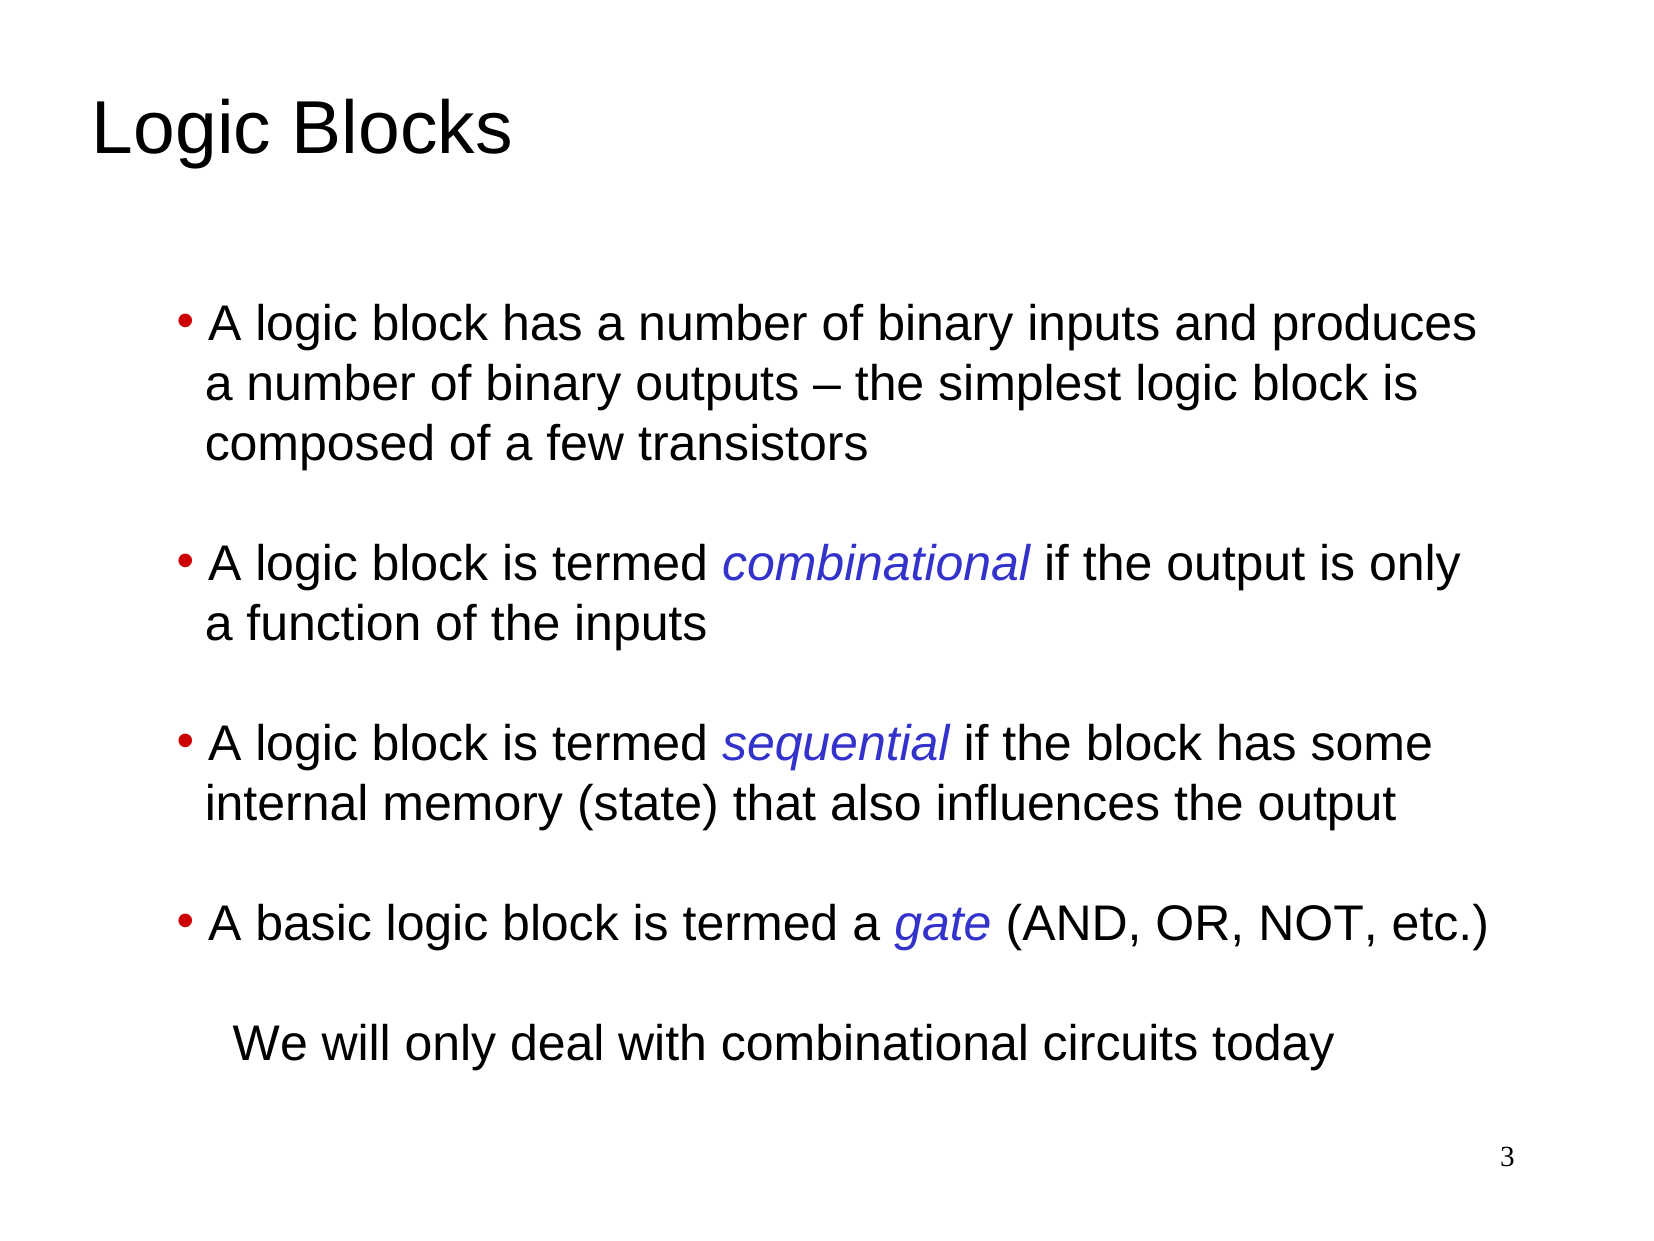

Logic Blocks
 A logic block has a number of binary inputs and produces
 a number of binary outputs – the simplest logic block is
 composed of a few transistors
 A logic block is termed combinational if the output is only
 a function of the inputs
 A logic block is termed sequential if the block has some
 internal memory (state) that also influences the output
 A basic logic block is termed a gate (AND, OR, NOT, etc.)
 We will only deal with combinational circuits today